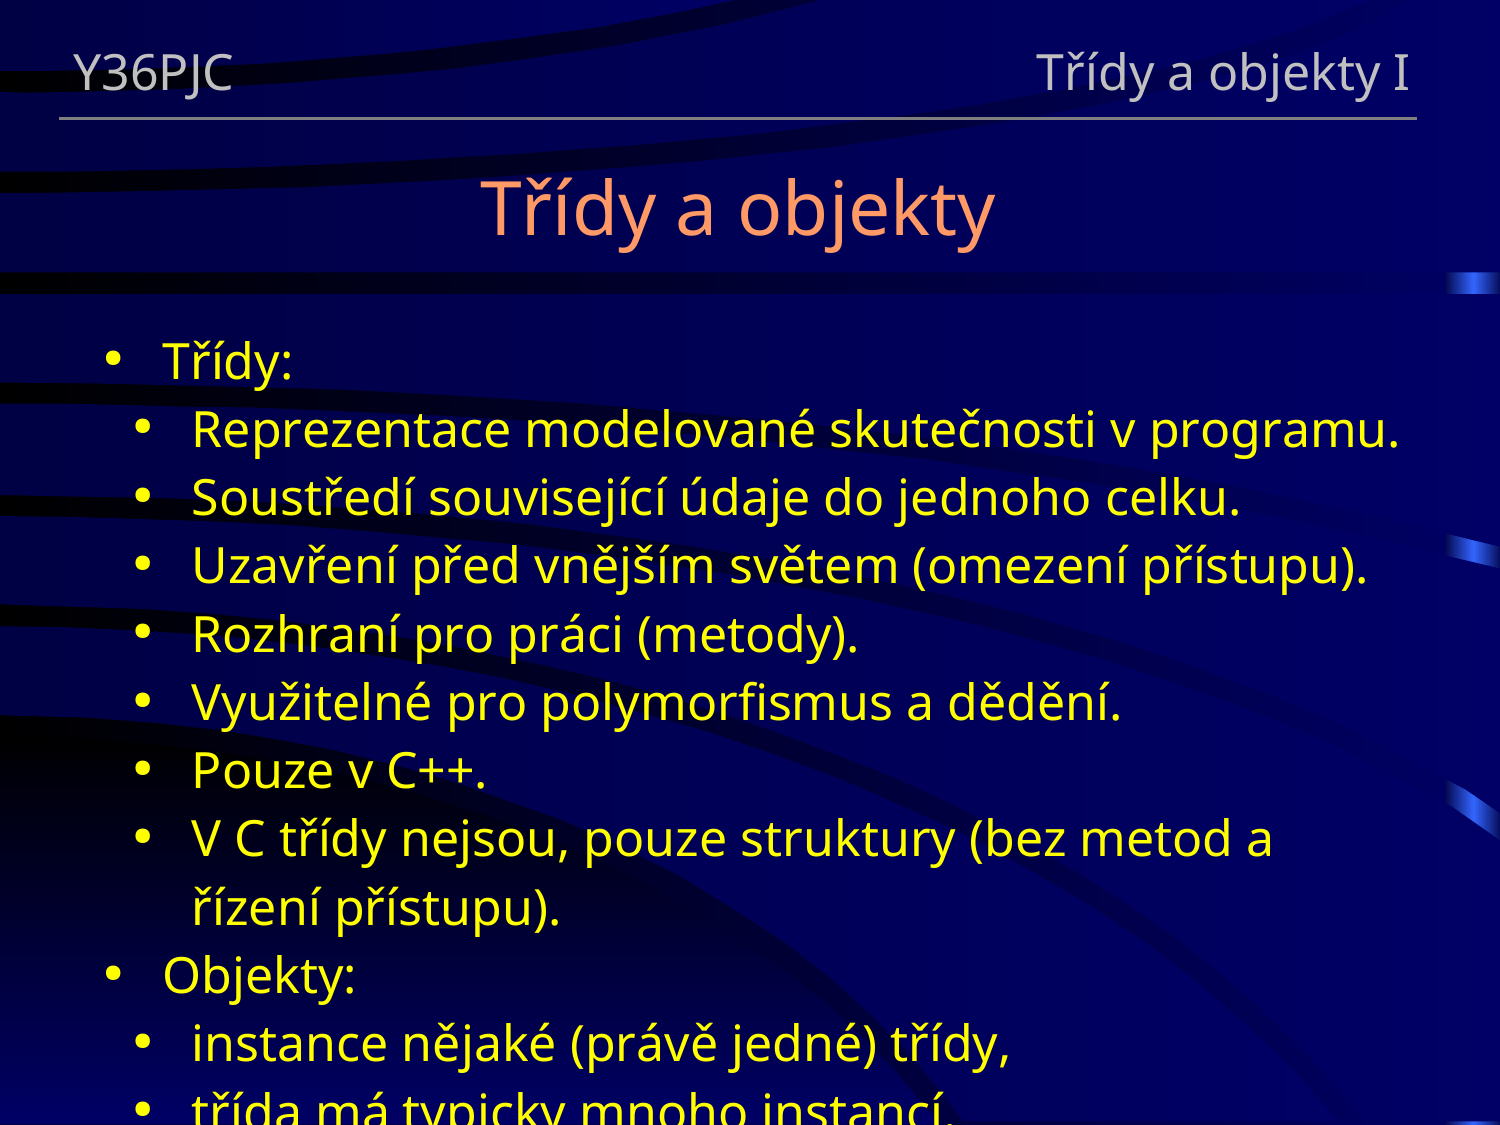

Y36PJC
Třídy a objekty I
Třídy a objekty
Třídy:
Reprezentace modelované skutečnosti v programu.
Soustředí související údaje do jednoho celku.
Uzavření před vnějším světem (omezení přístupu).
Rozhraní pro práci (metody).
Využitelné pro polymorfismus a dědění.
Pouze v C++.
V C třídy nejsou, pouze struktury (bez metod a řízení přístupu).
Objekty:
instance nějaké (právě jedné) třídy,
třída má typicky mnoho instancí.